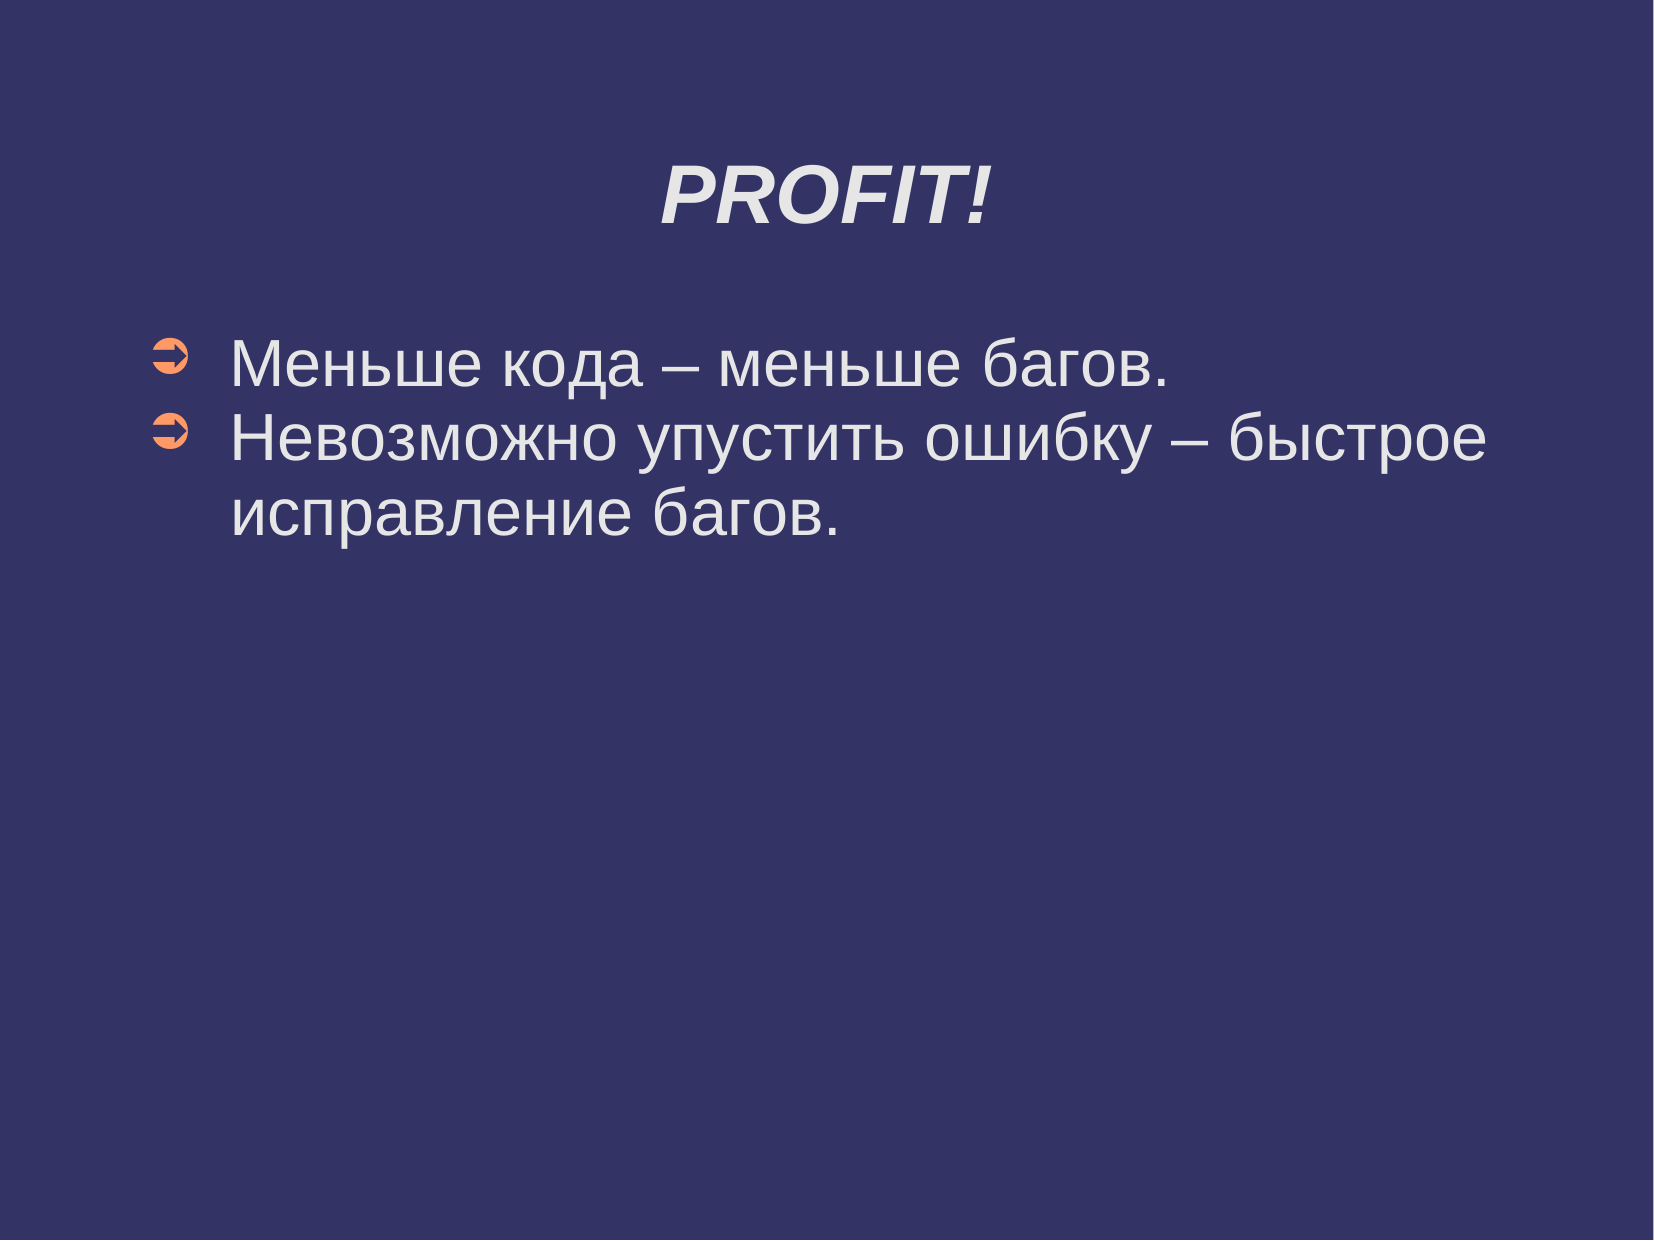

# PROFIT!
 Меньше кода – меньше багов.
 Невозможно упустить ошибку – быстрое исправление багов.